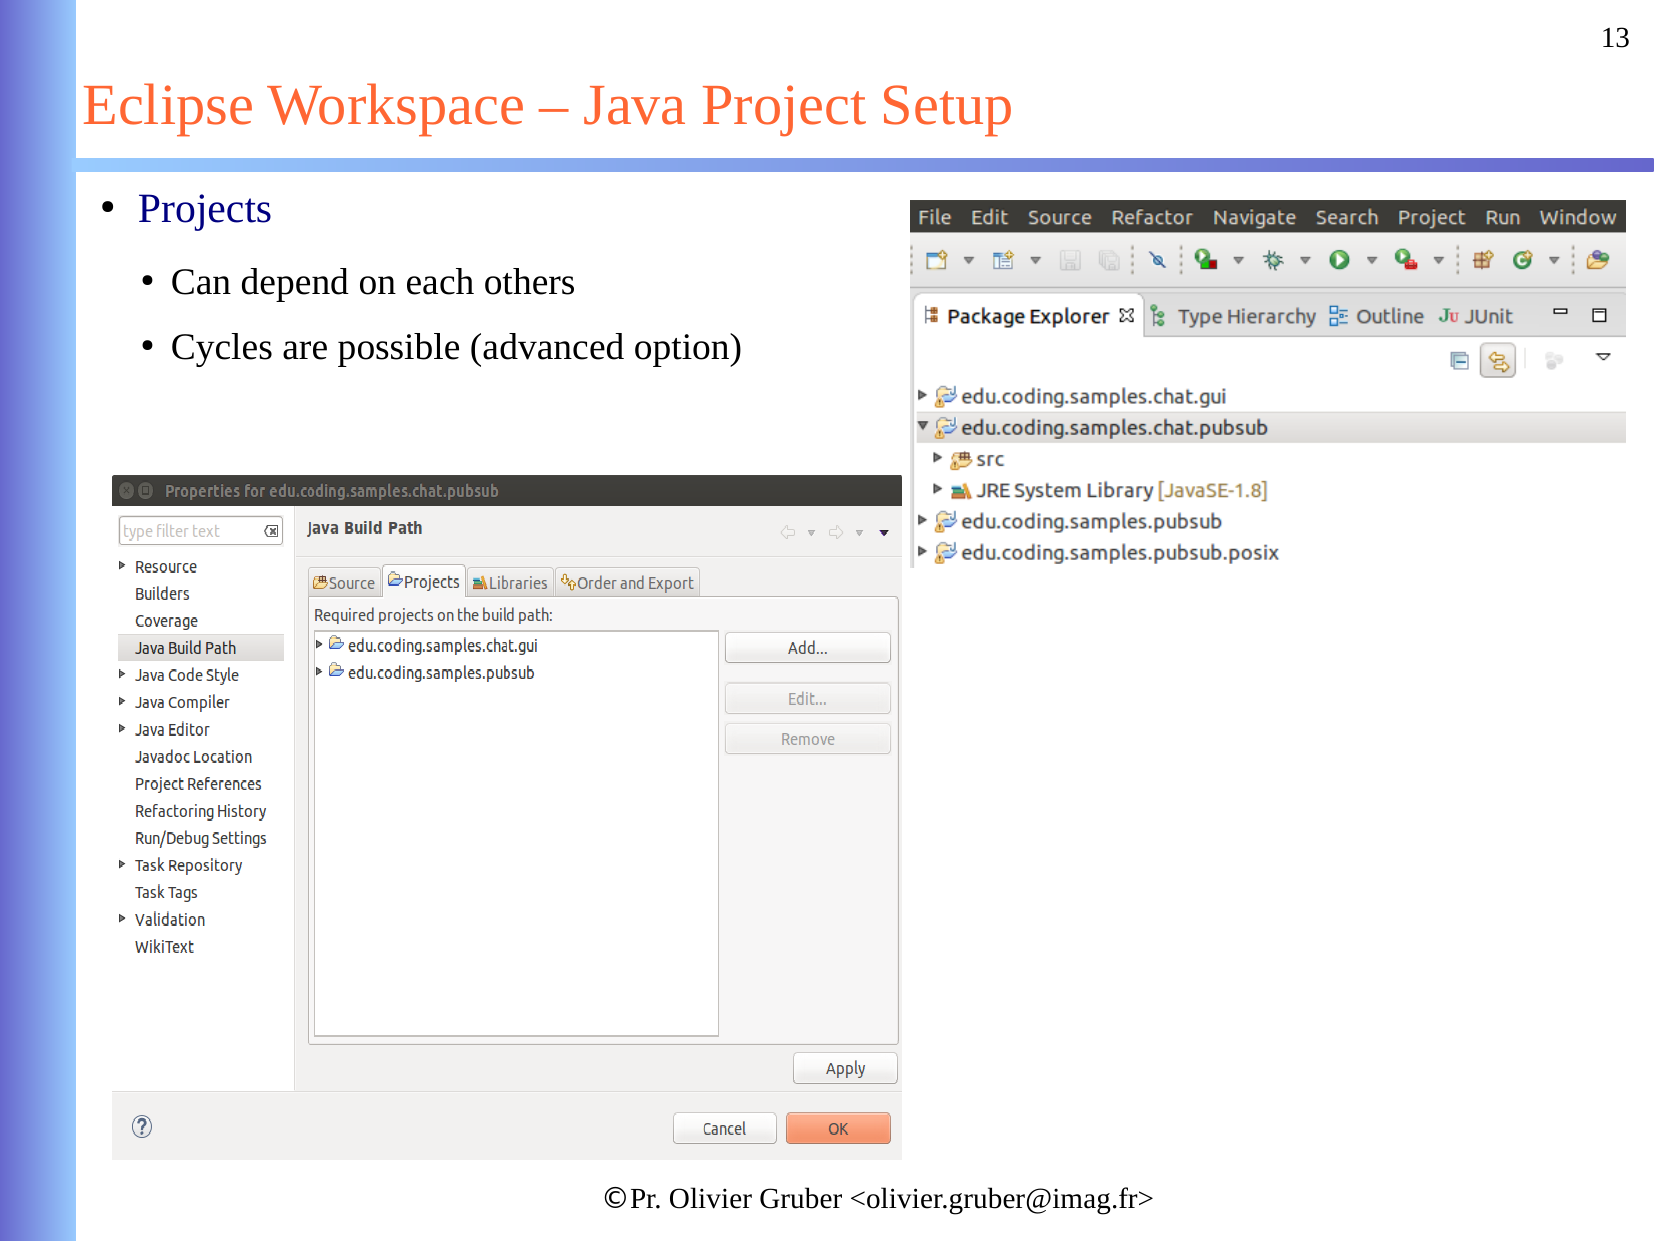

13
# Eclipse Workspace – Java Project Setup
Projects
Can depend on each others
Cycles are possible (advanced option)